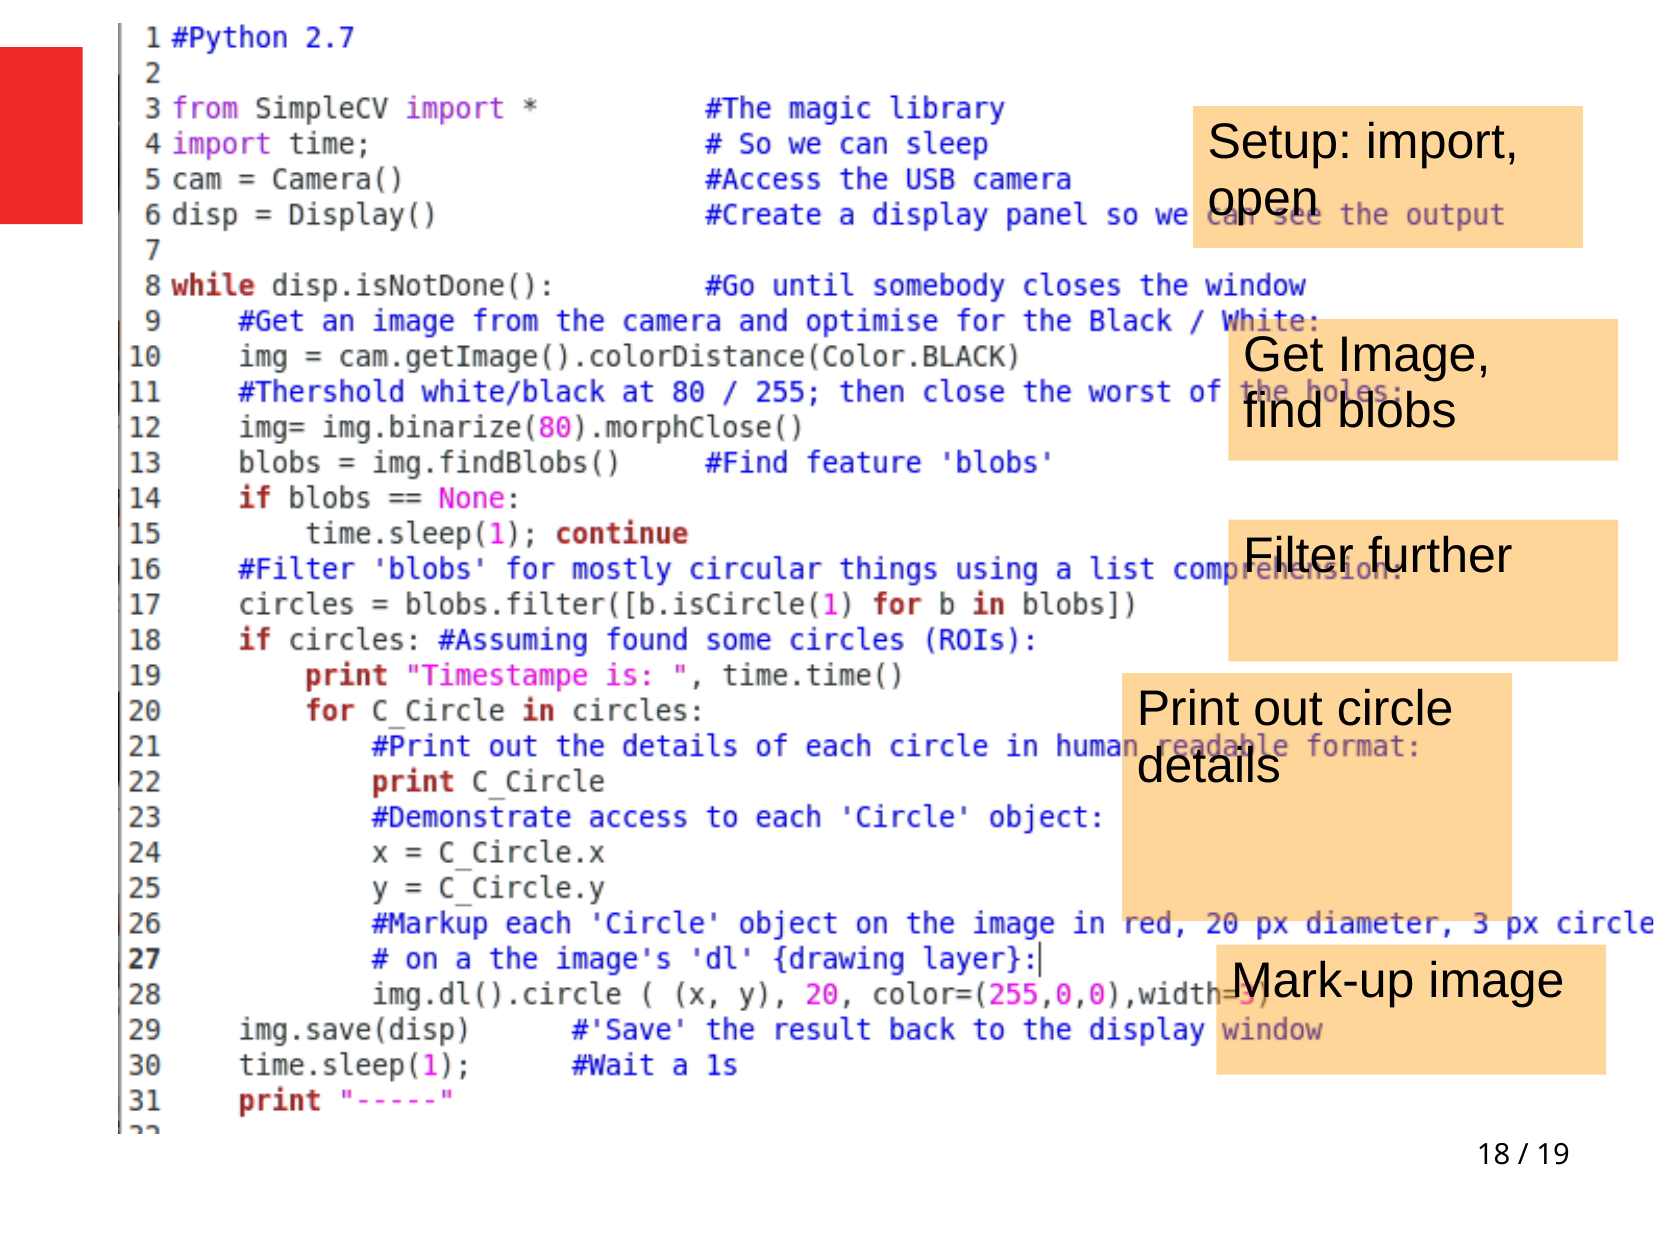

Setup: import, open
Get Image,
find blobs
Filter further
Print out circle details
Mark-up image
18